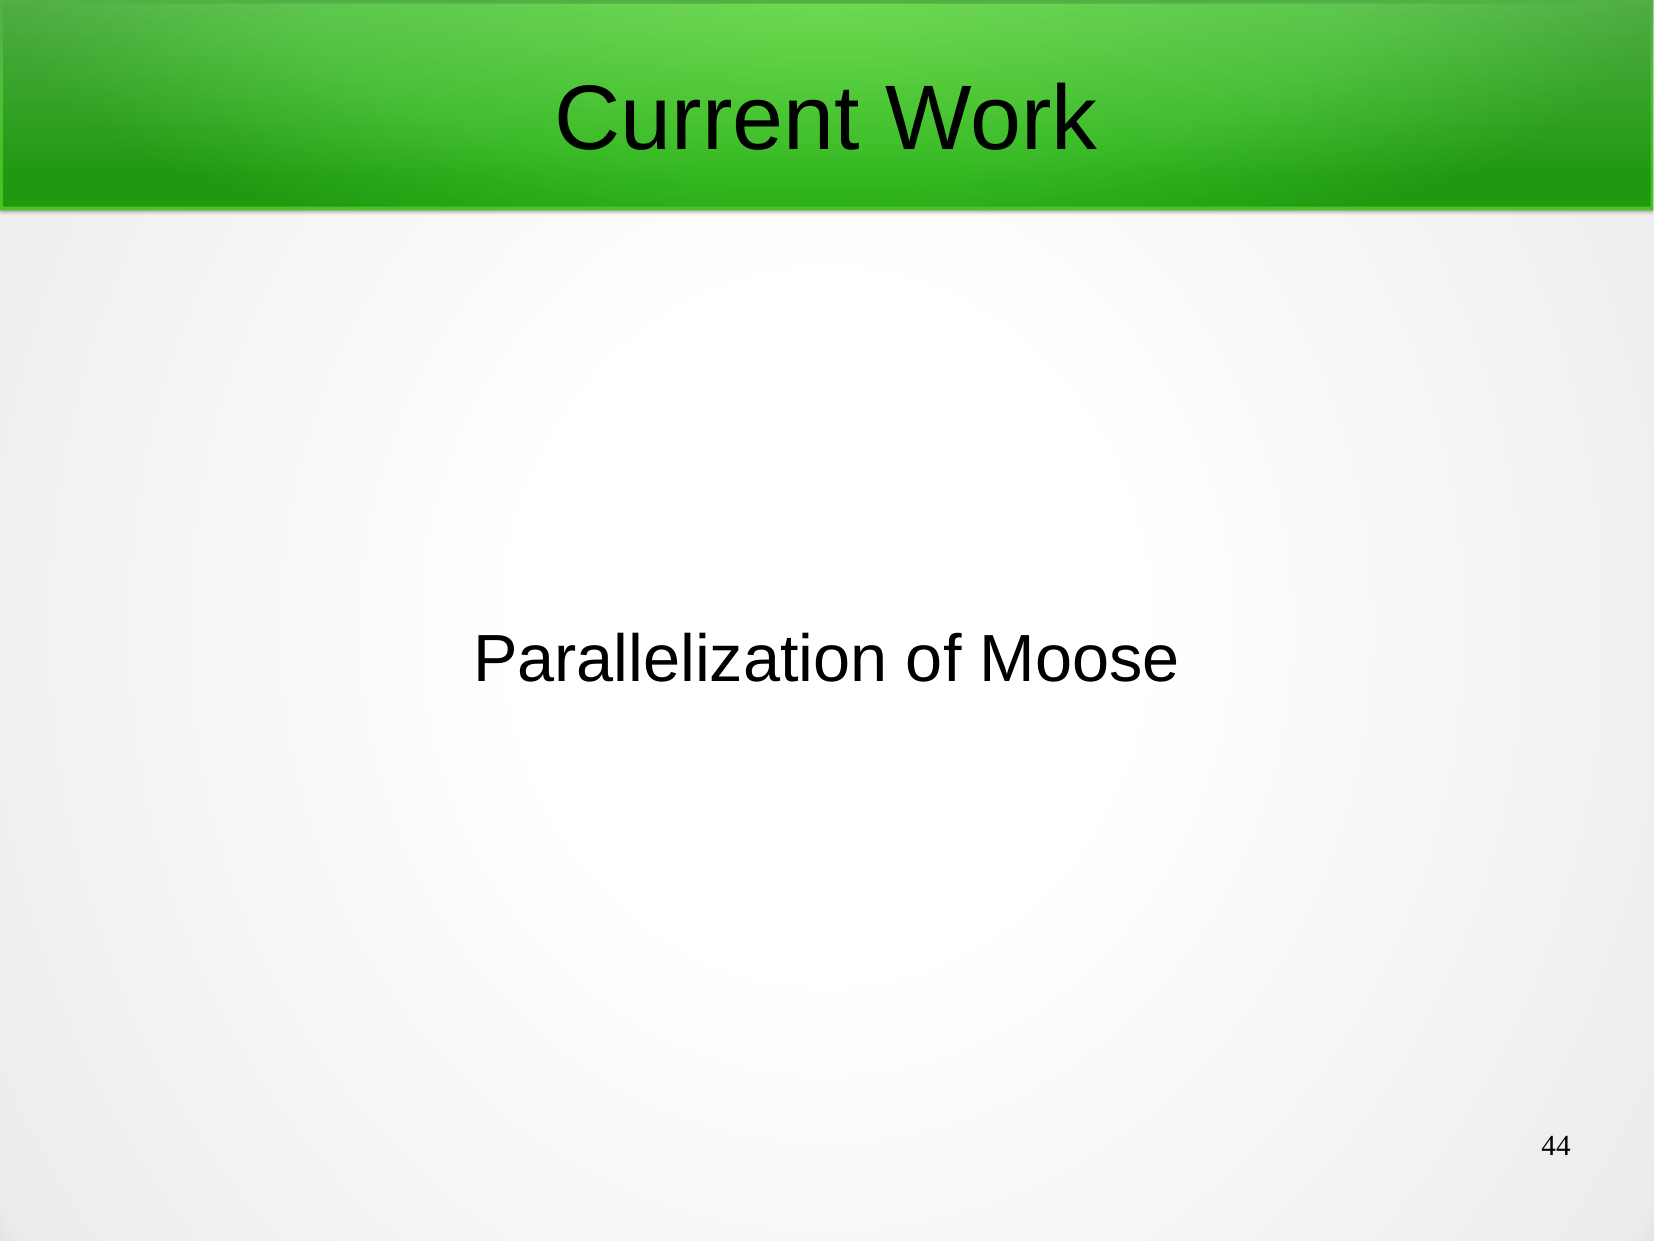

# Current Work
Parallelization of Moose
44